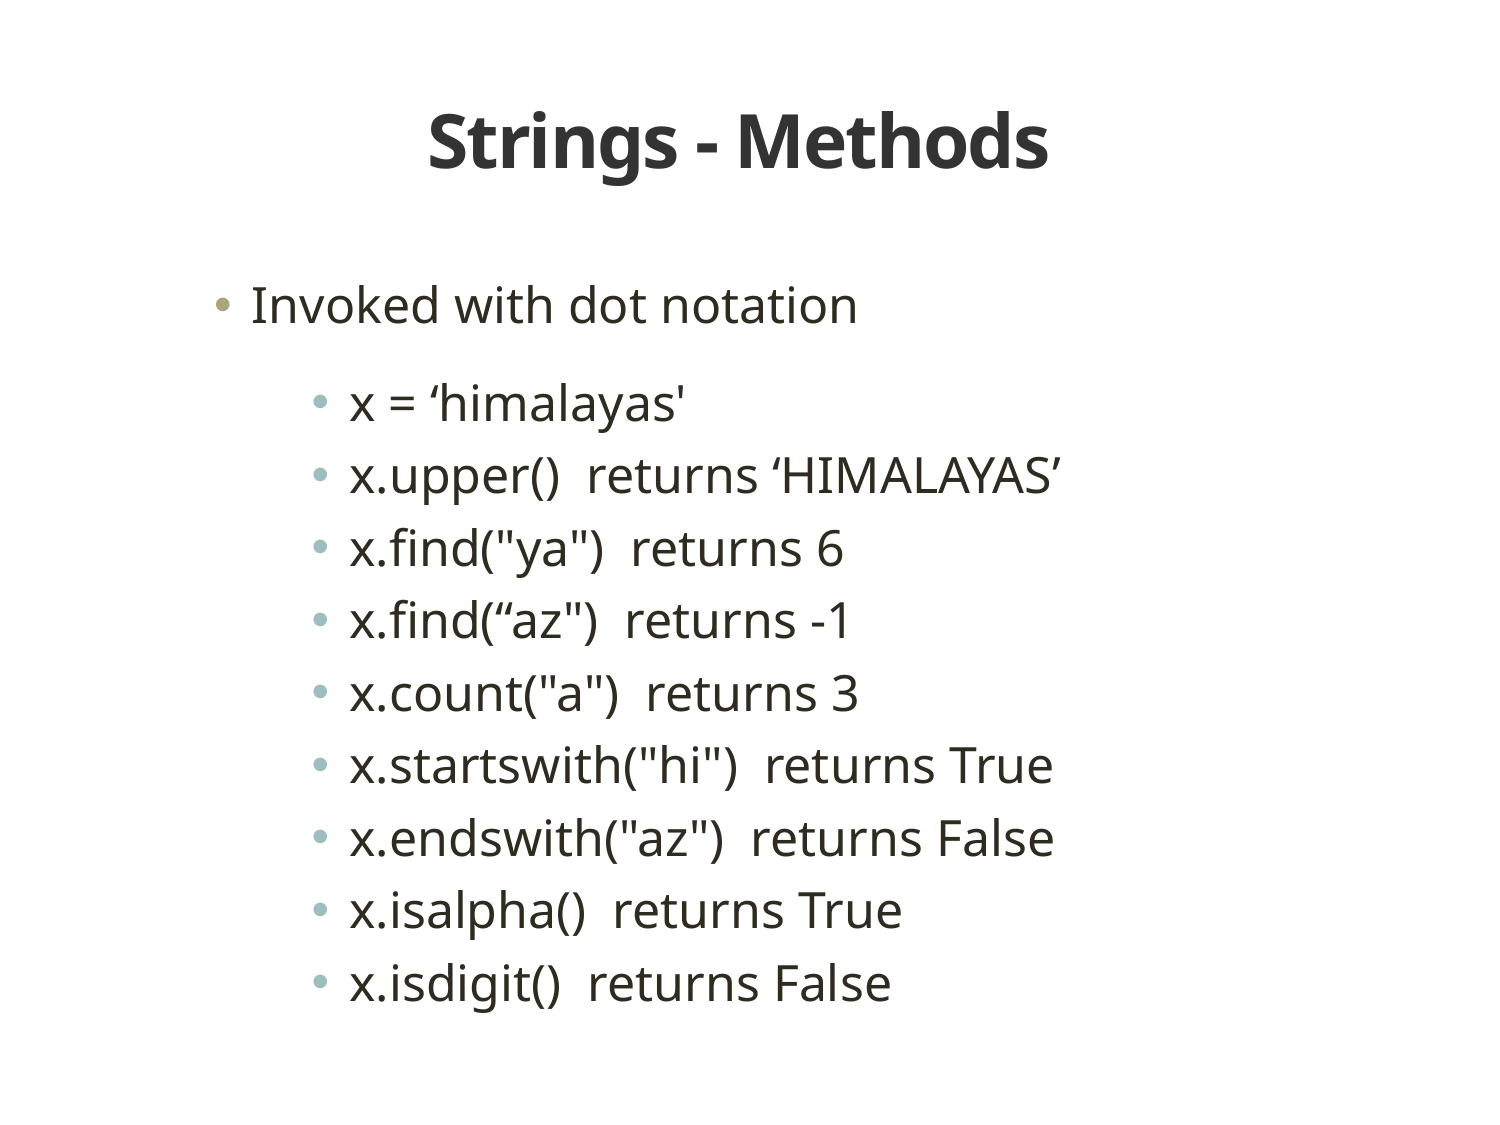

# Strings - Methods
Invoked with dot notation
x = ‘himalayas'
x.upper() returns ‘HIMALAYAS’
x.find("ya") returns 6
x.find(“az") returns -1
x.count("a") returns 3
x.startswith("hi") returns True
x.endswith("az") returns False
x.isalpha() returns True
x.isdigit() returns False